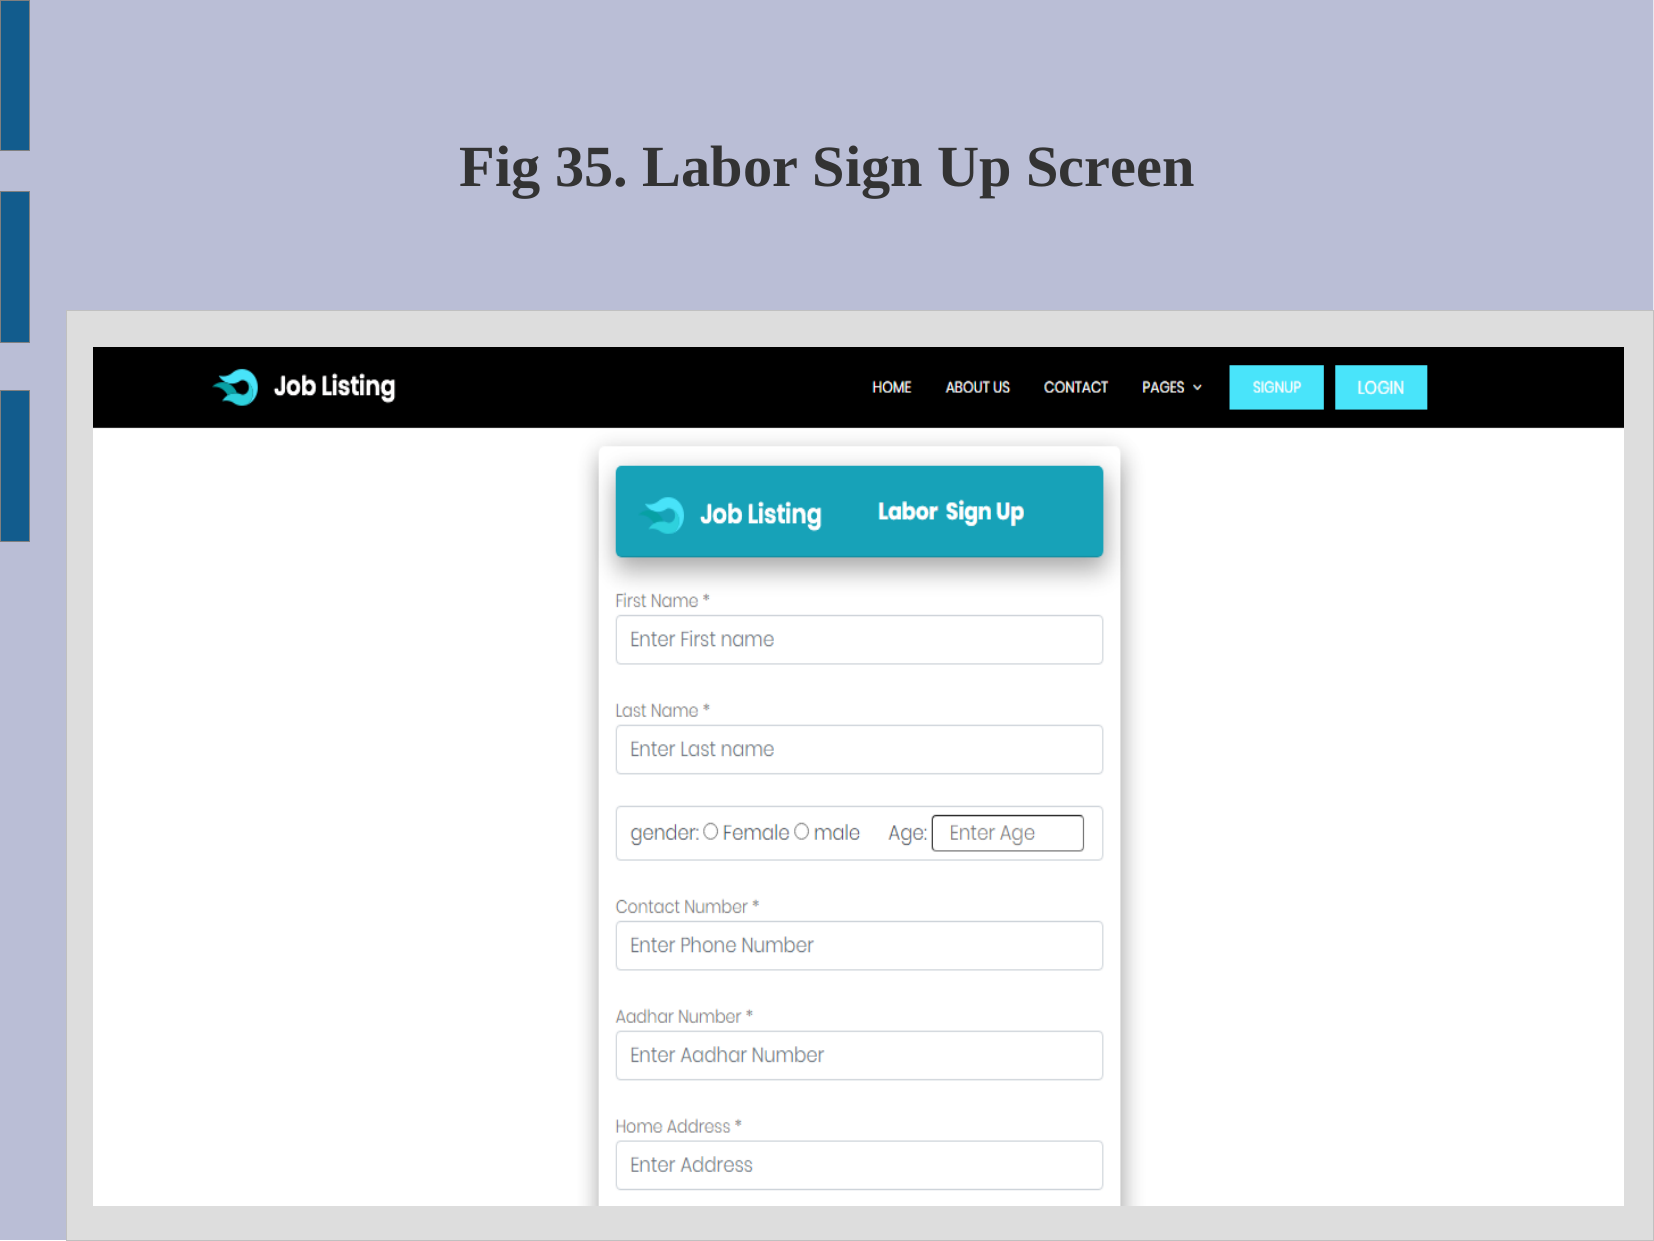

# Fig 35. Labor Sign Up Screen